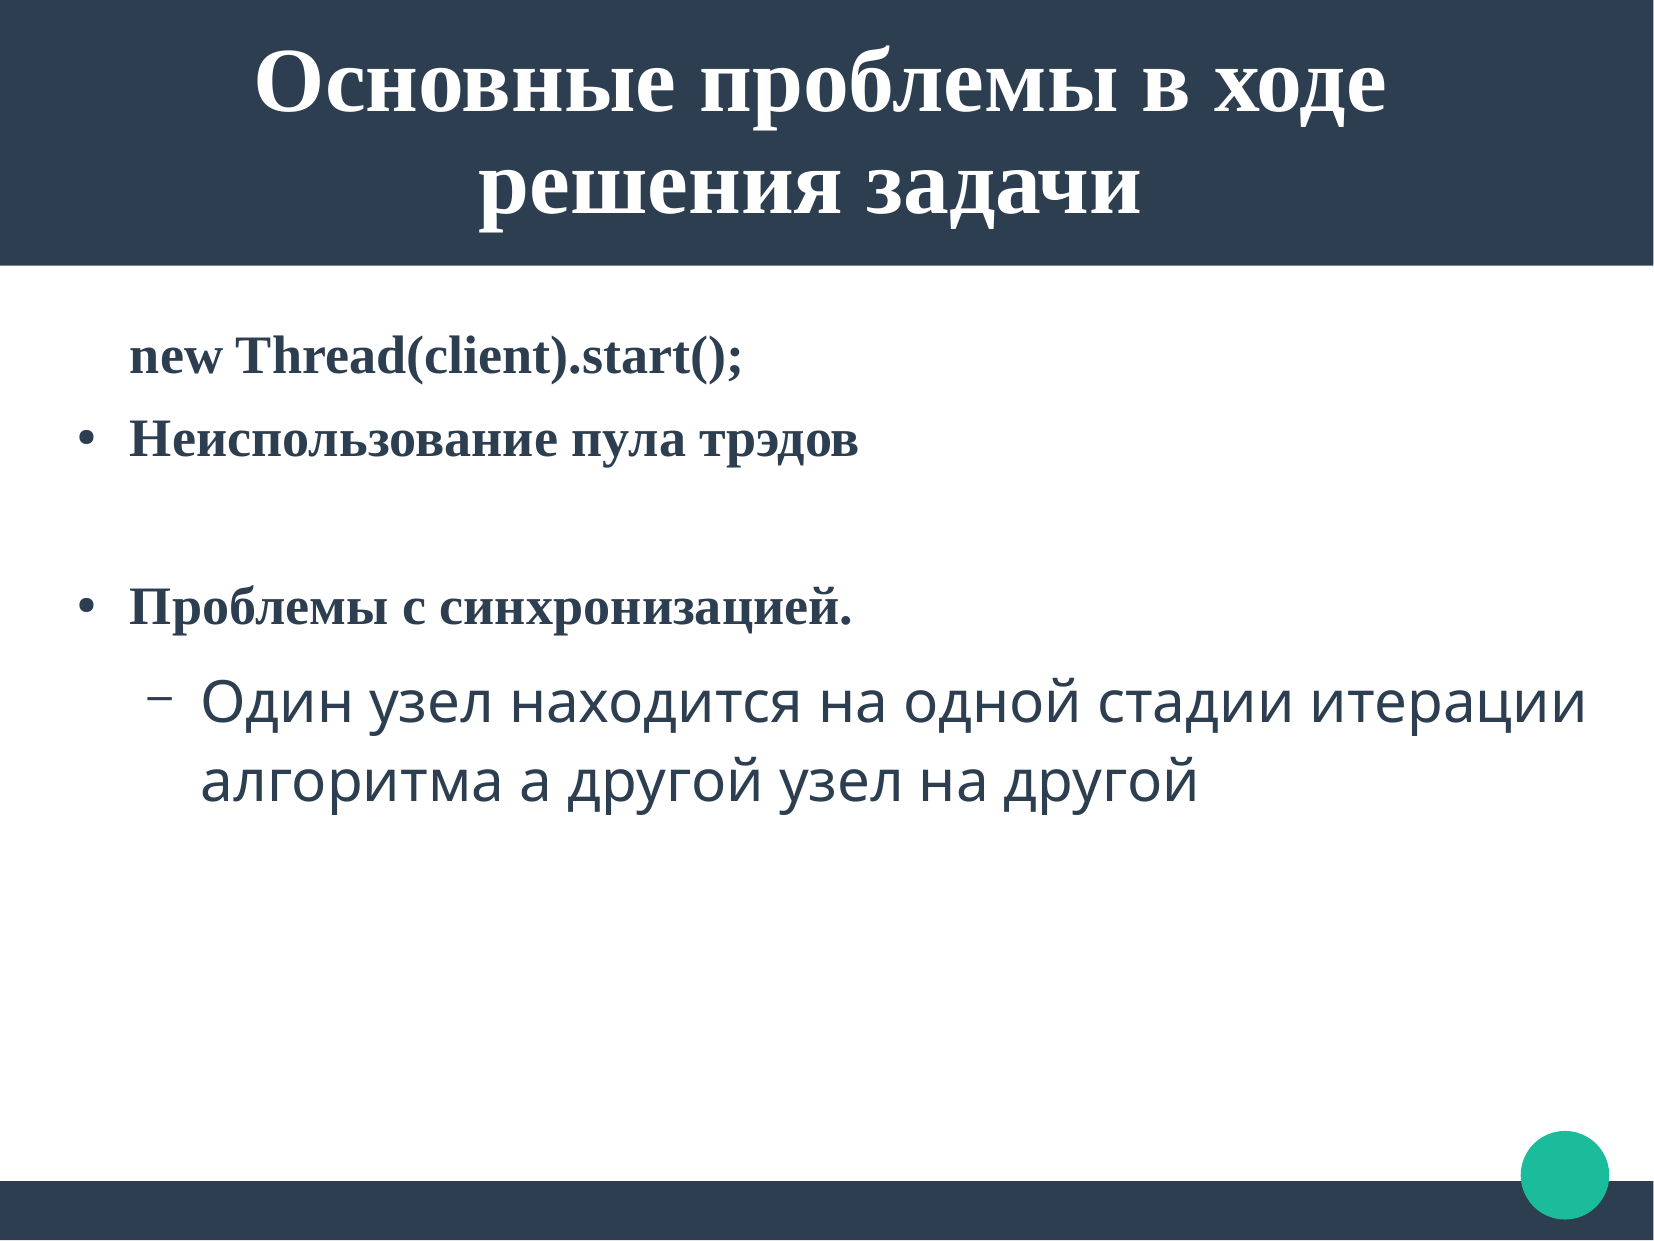

# Основные проблемы в ходе 			решения задачи
new Thread(client).start();
Неиспользование пула трэдов
Проблемы с синхронизацией.
Один узел находится на одной стадии итерации алгоритма а другой узел на другой